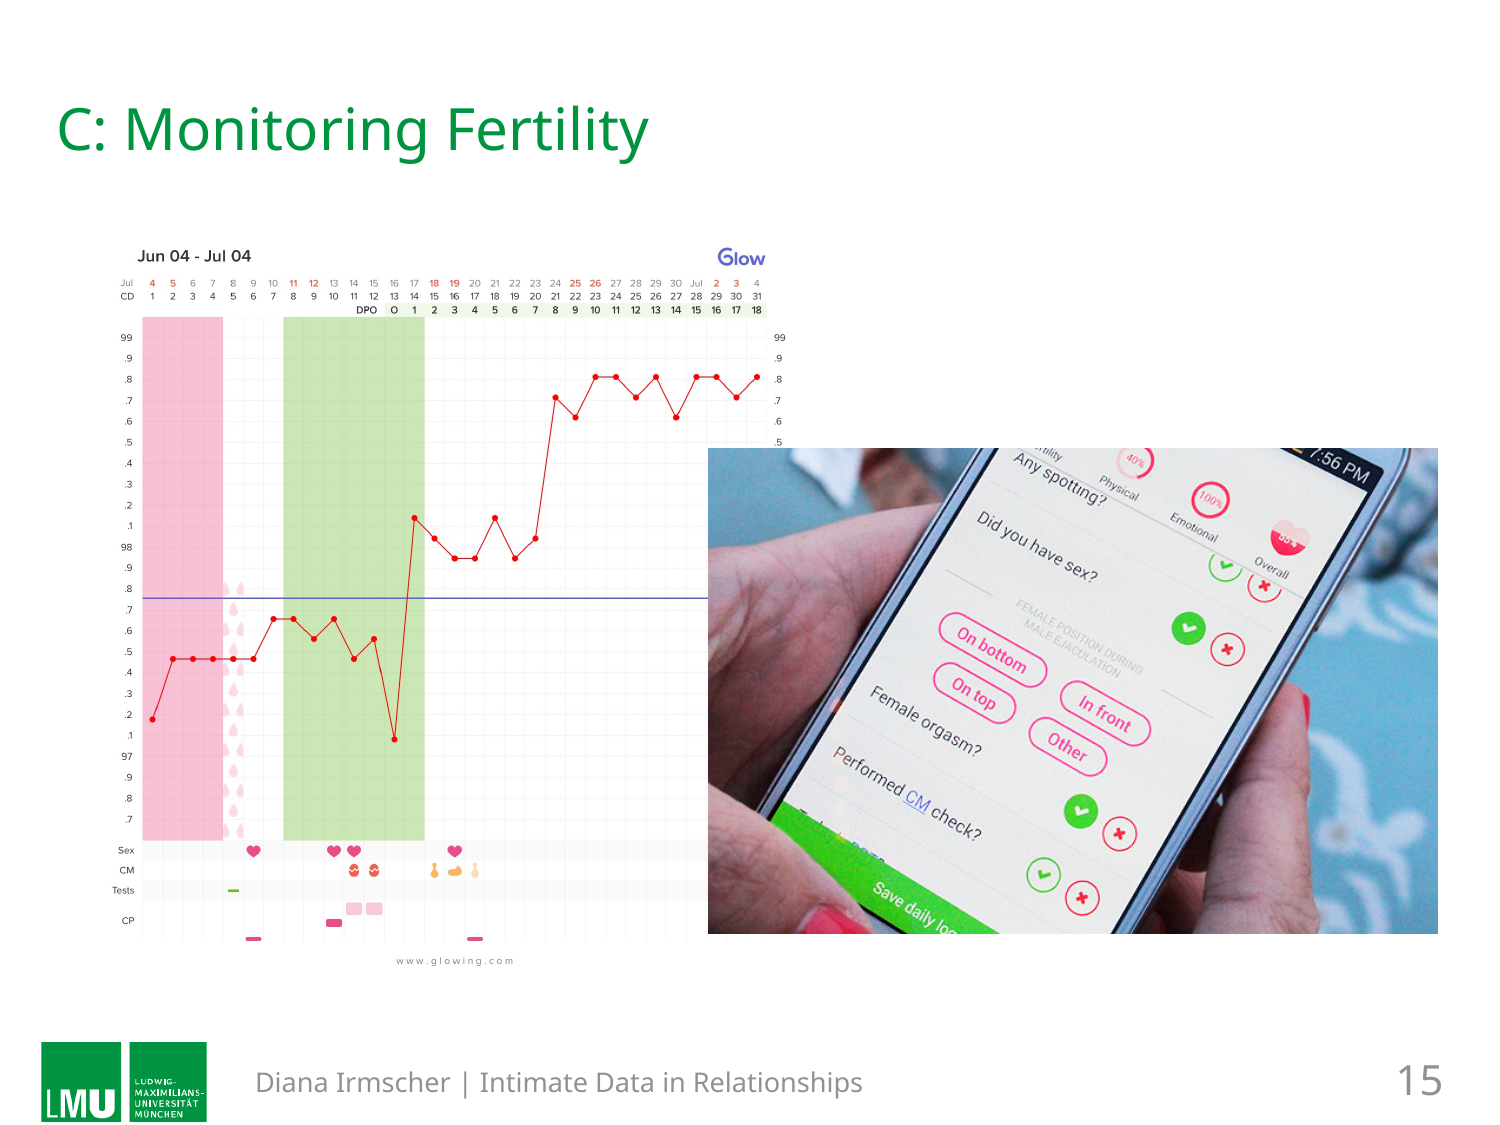

# C: Monitoring Fertility
Diana Irmscher | Intimate Data in Relationships